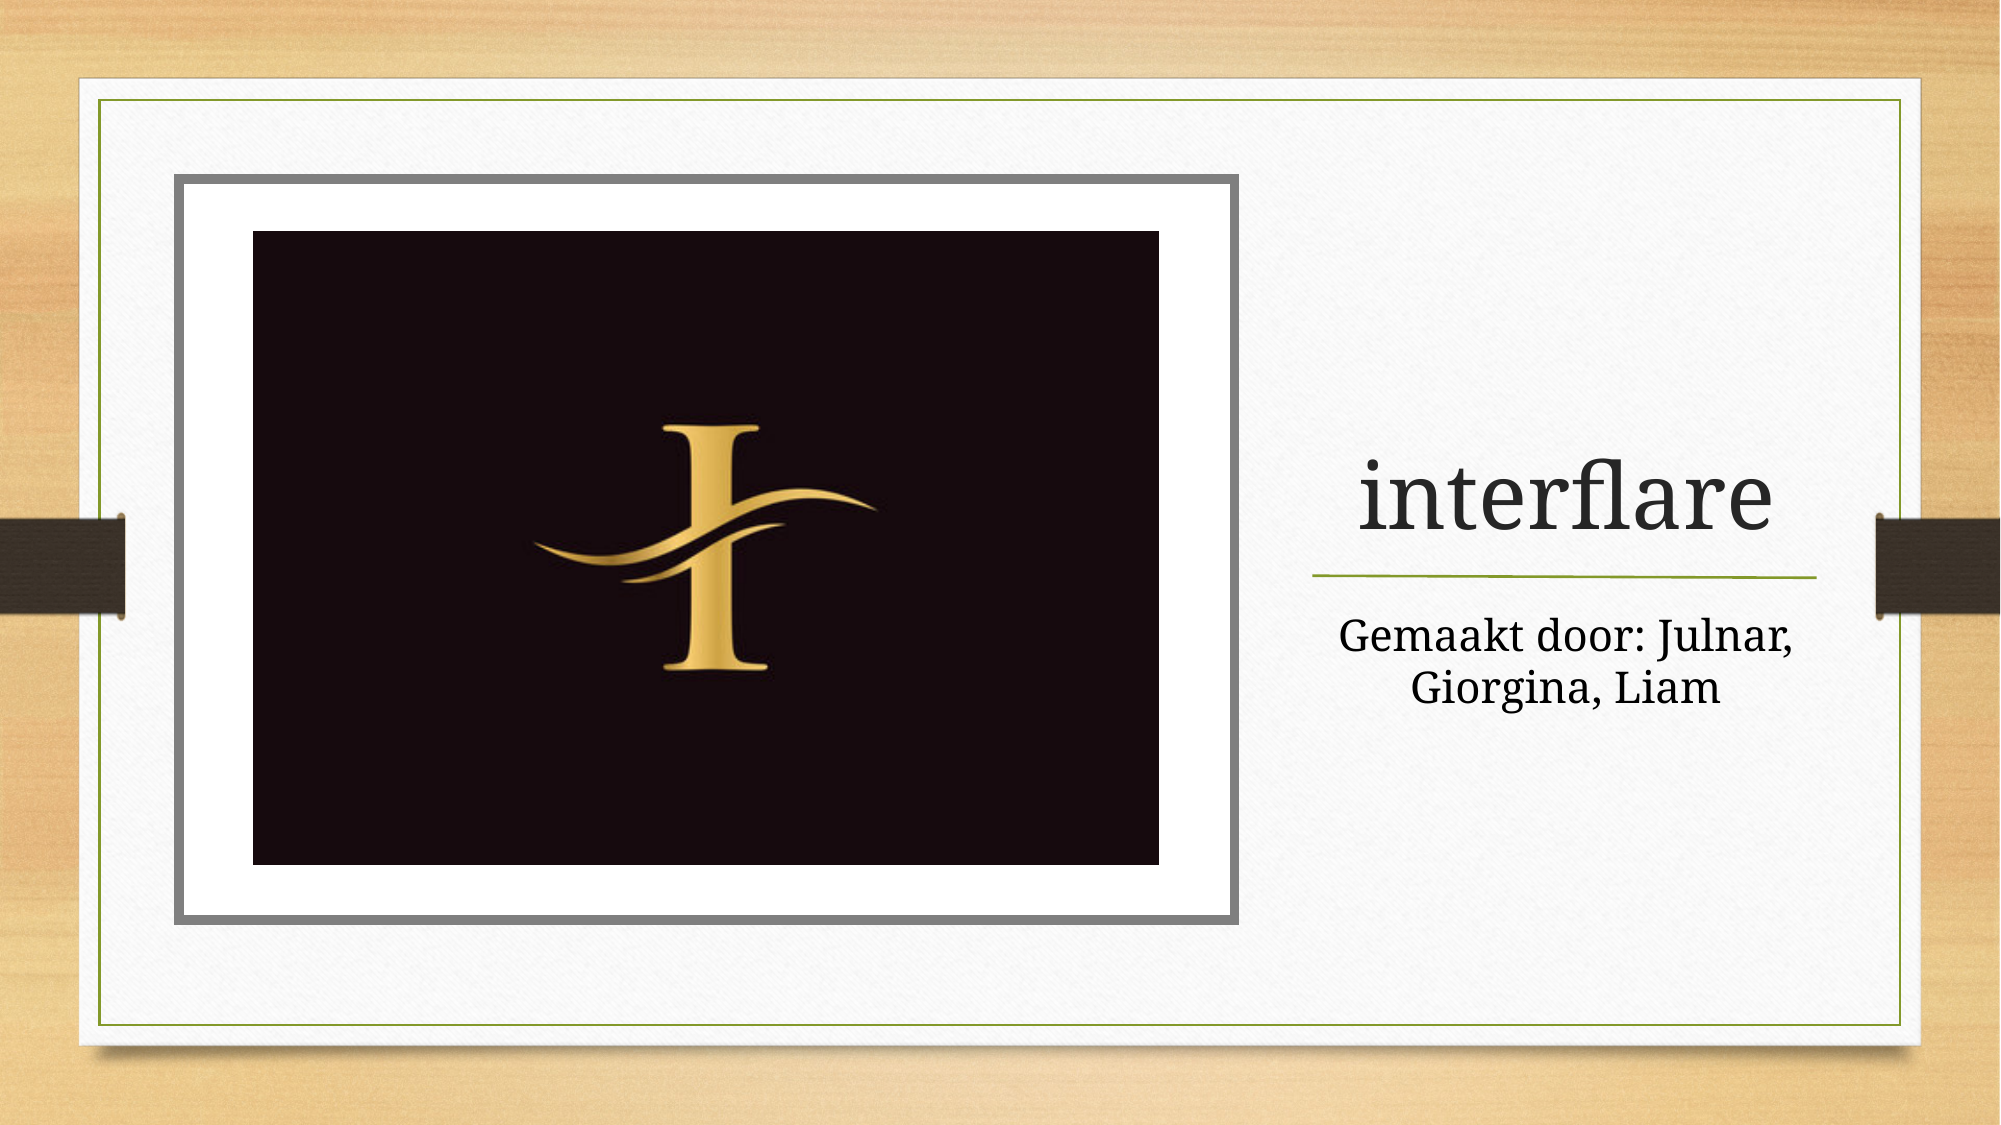

# interflare
Gemaakt door: Julnar, Giorgina, Liam